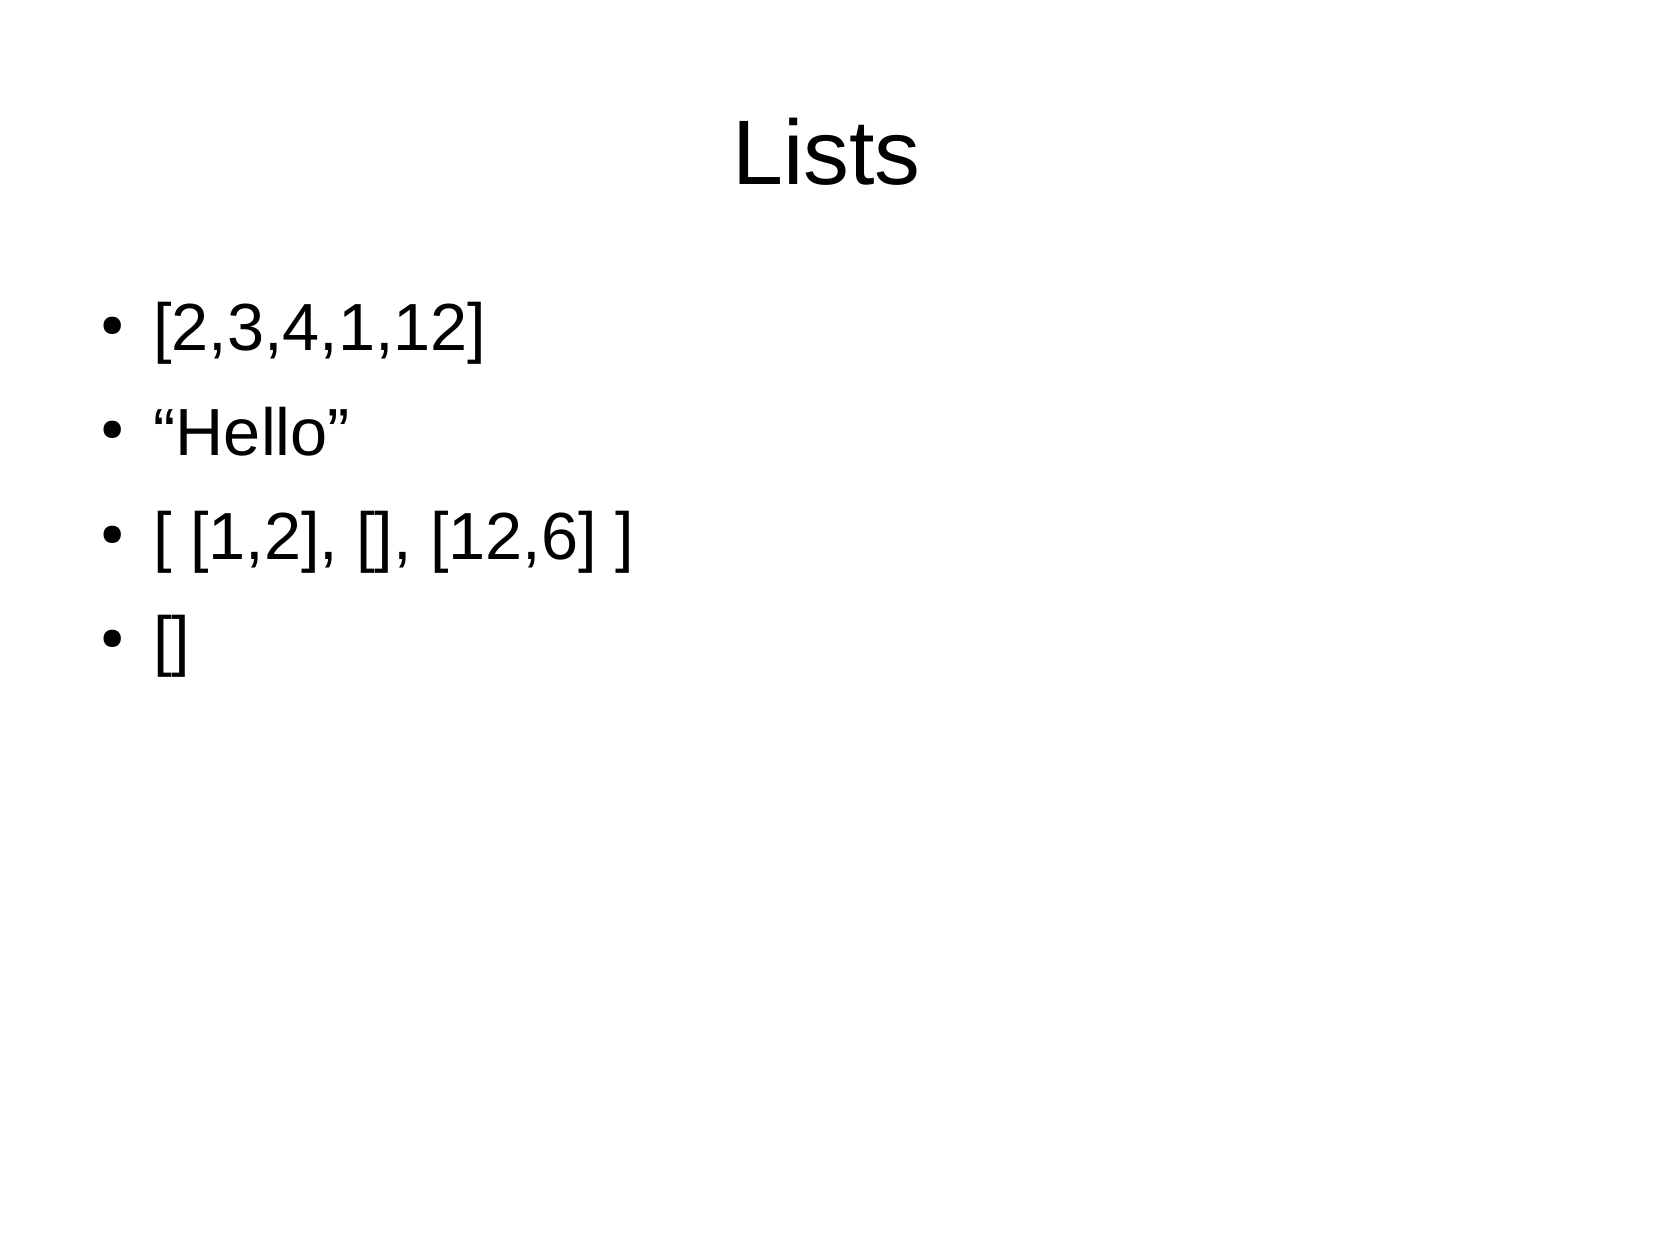

# Lists
[2,3,4,1,12]
“Hello”
[ [1,2], [], [12,6] ]
[]